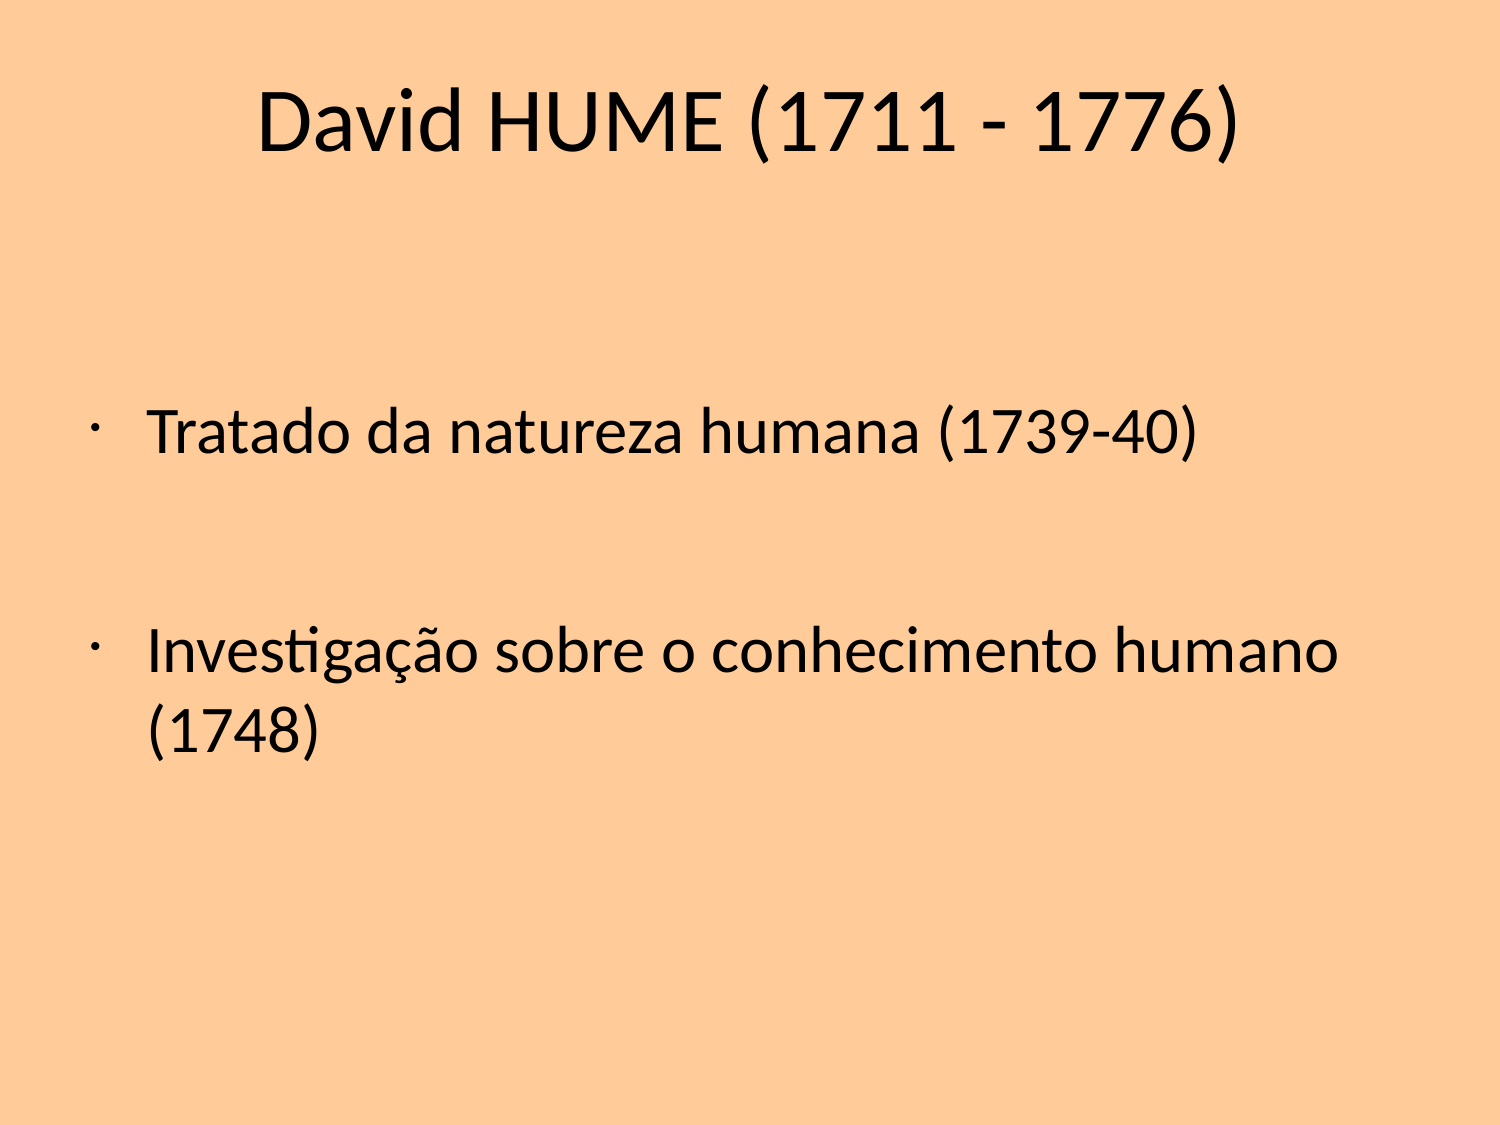

# David HUME (1711 - 1776)
Tratado da natureza humana (1739-40)
Investigação sobre o conhecimento humano (1748)